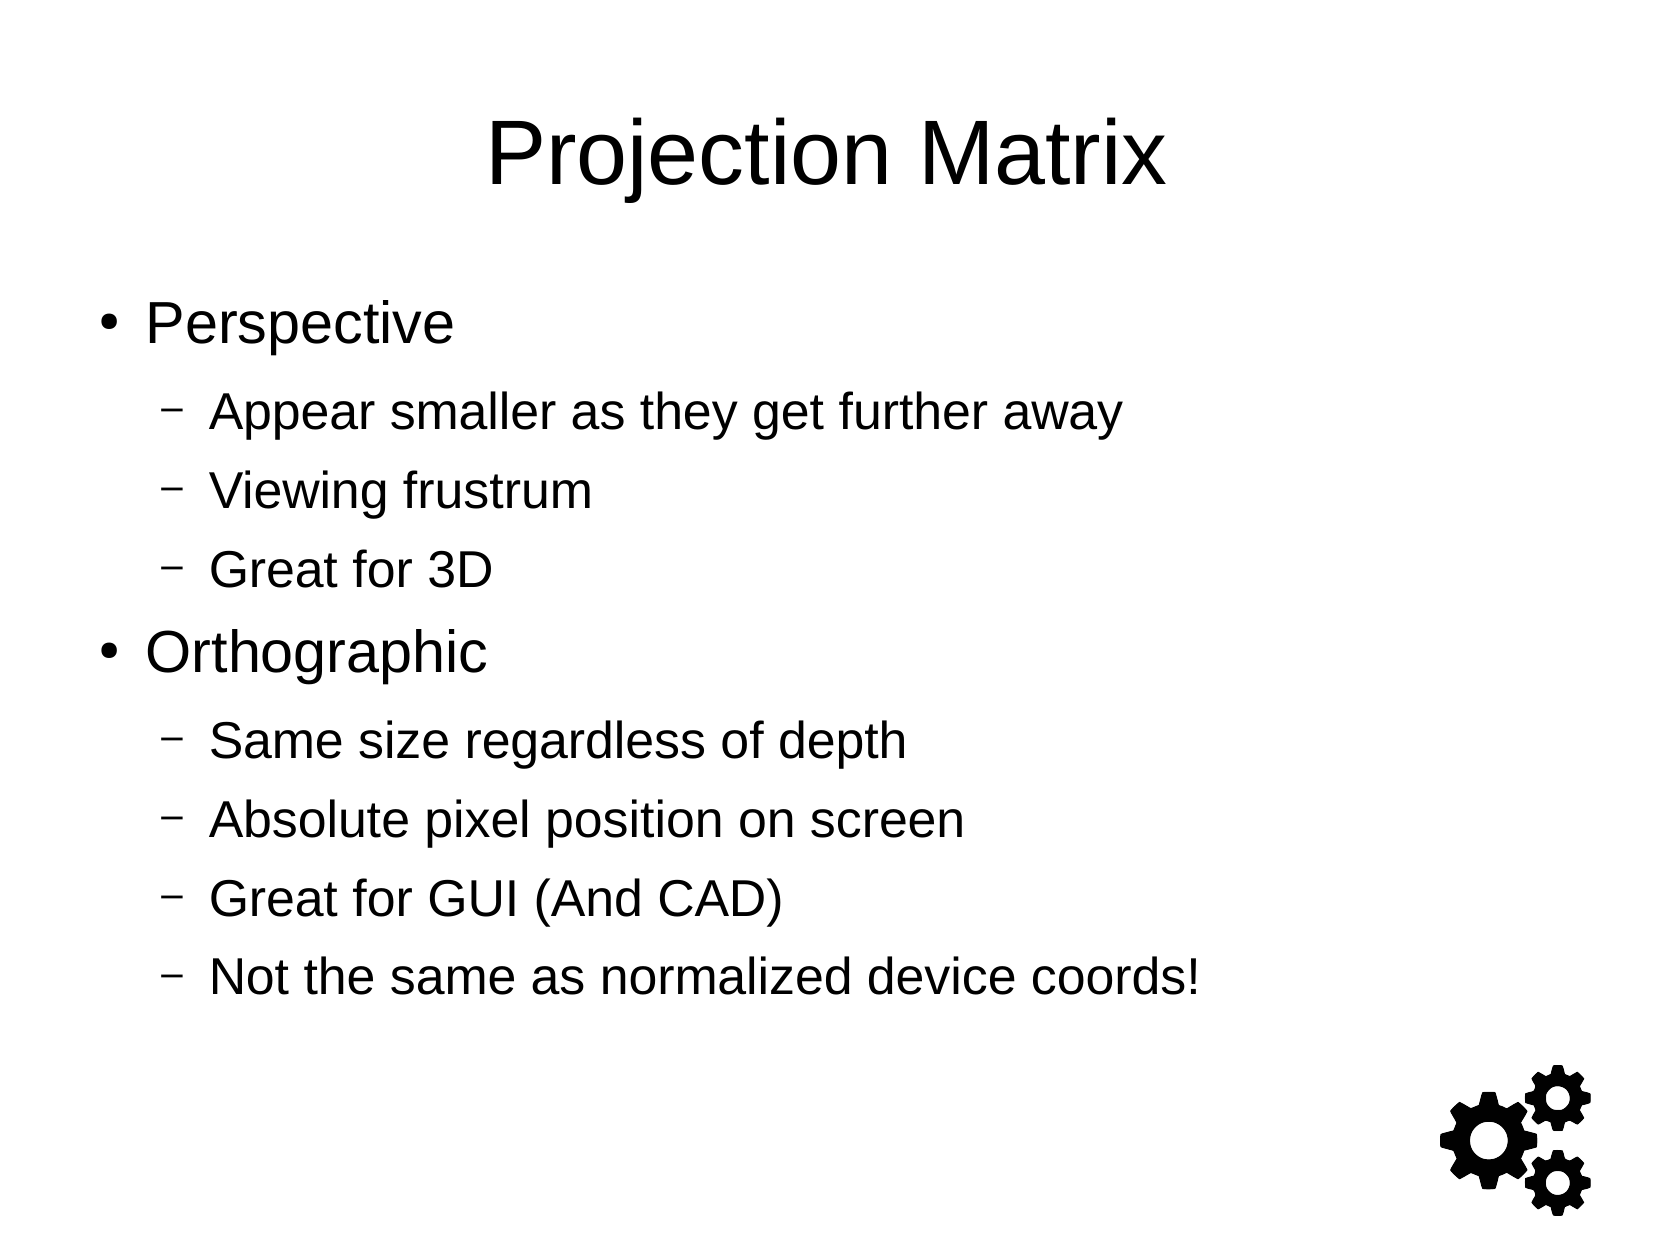

# Projection Matrix
Perspective
Appear smaller as they get further away
Viewing frustrum
Great for 3D
Orthographic
Same size regardless of depth
Absolute pixel position on screen
Great for GUI (And CAD)
Not the same as normalized device coords!